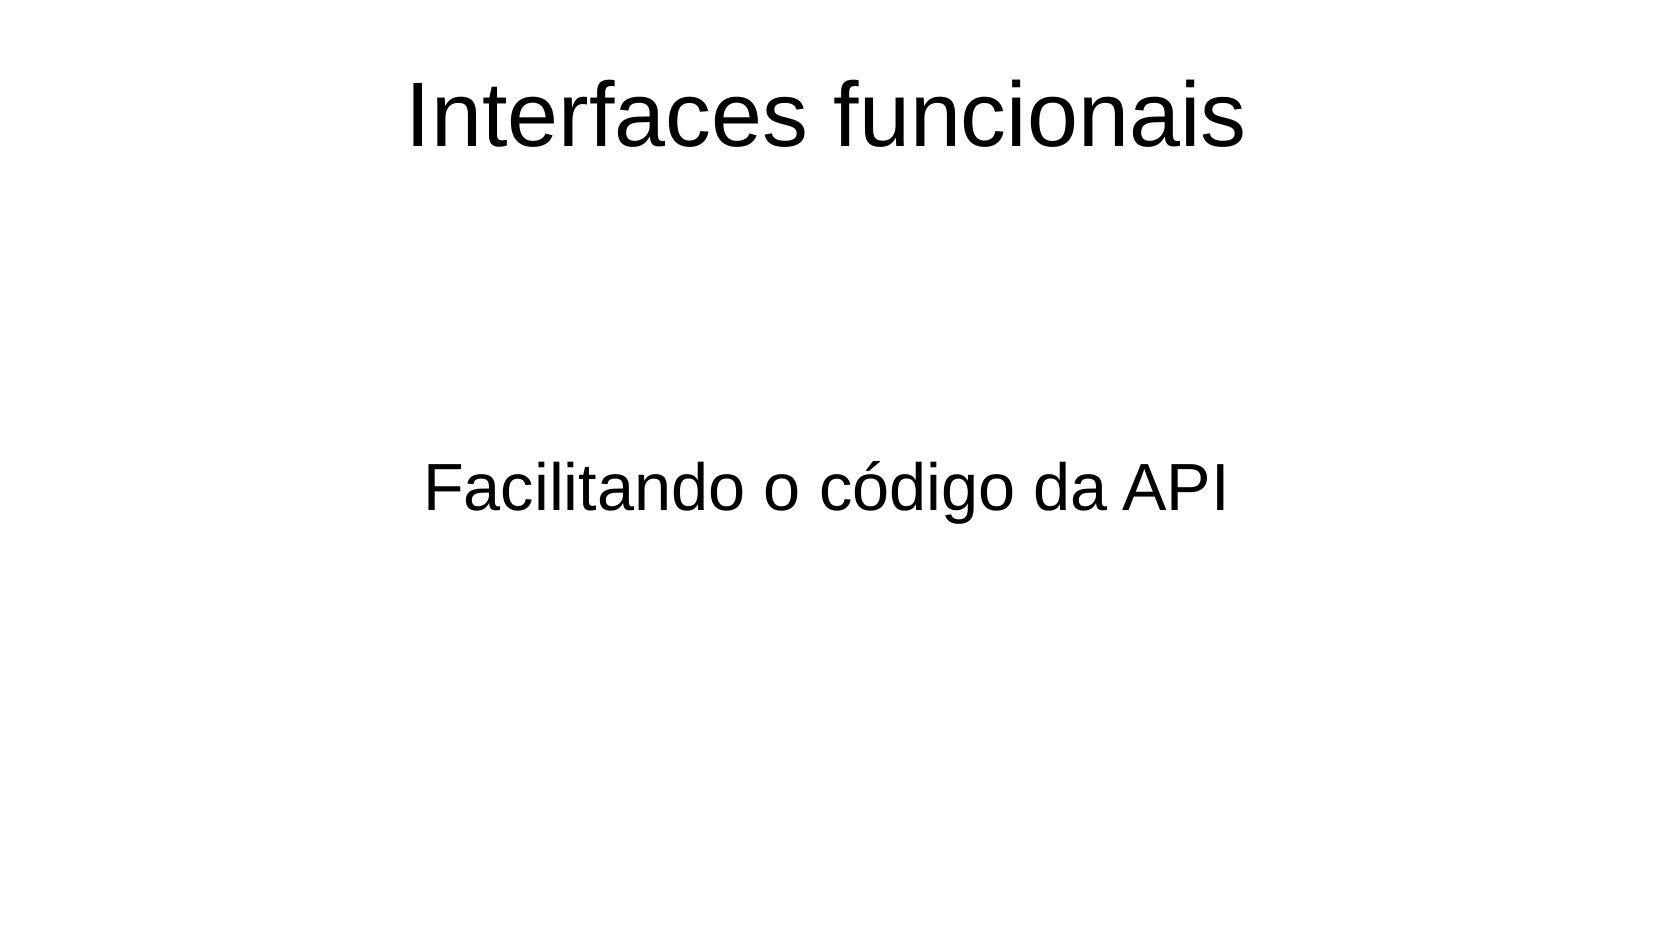

# Interfaces funcionais
Facilitando o código da API